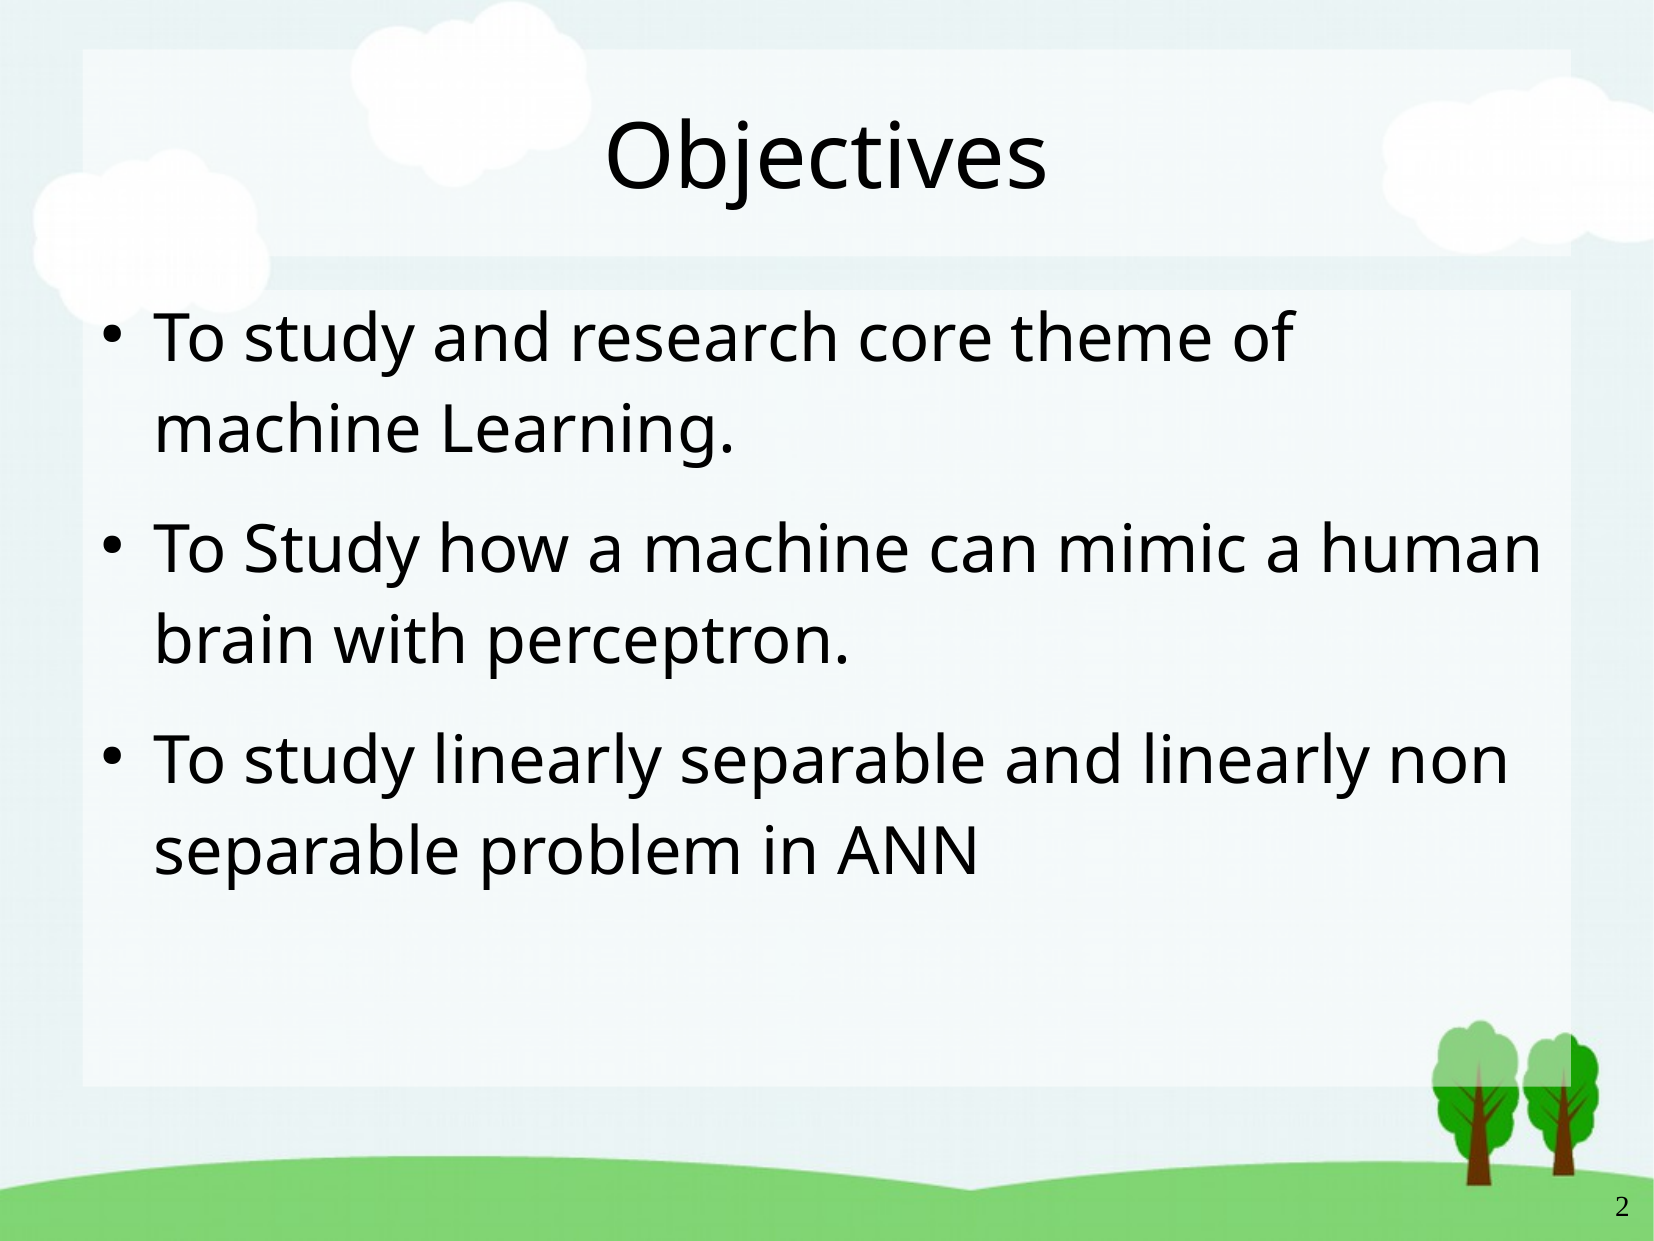

# Objectives
To study and research core theme of machine Learning.
To Study how a machine can mimic a human brain with perceptron.
To study linearly separable and linearly non separable problem in ANN
2